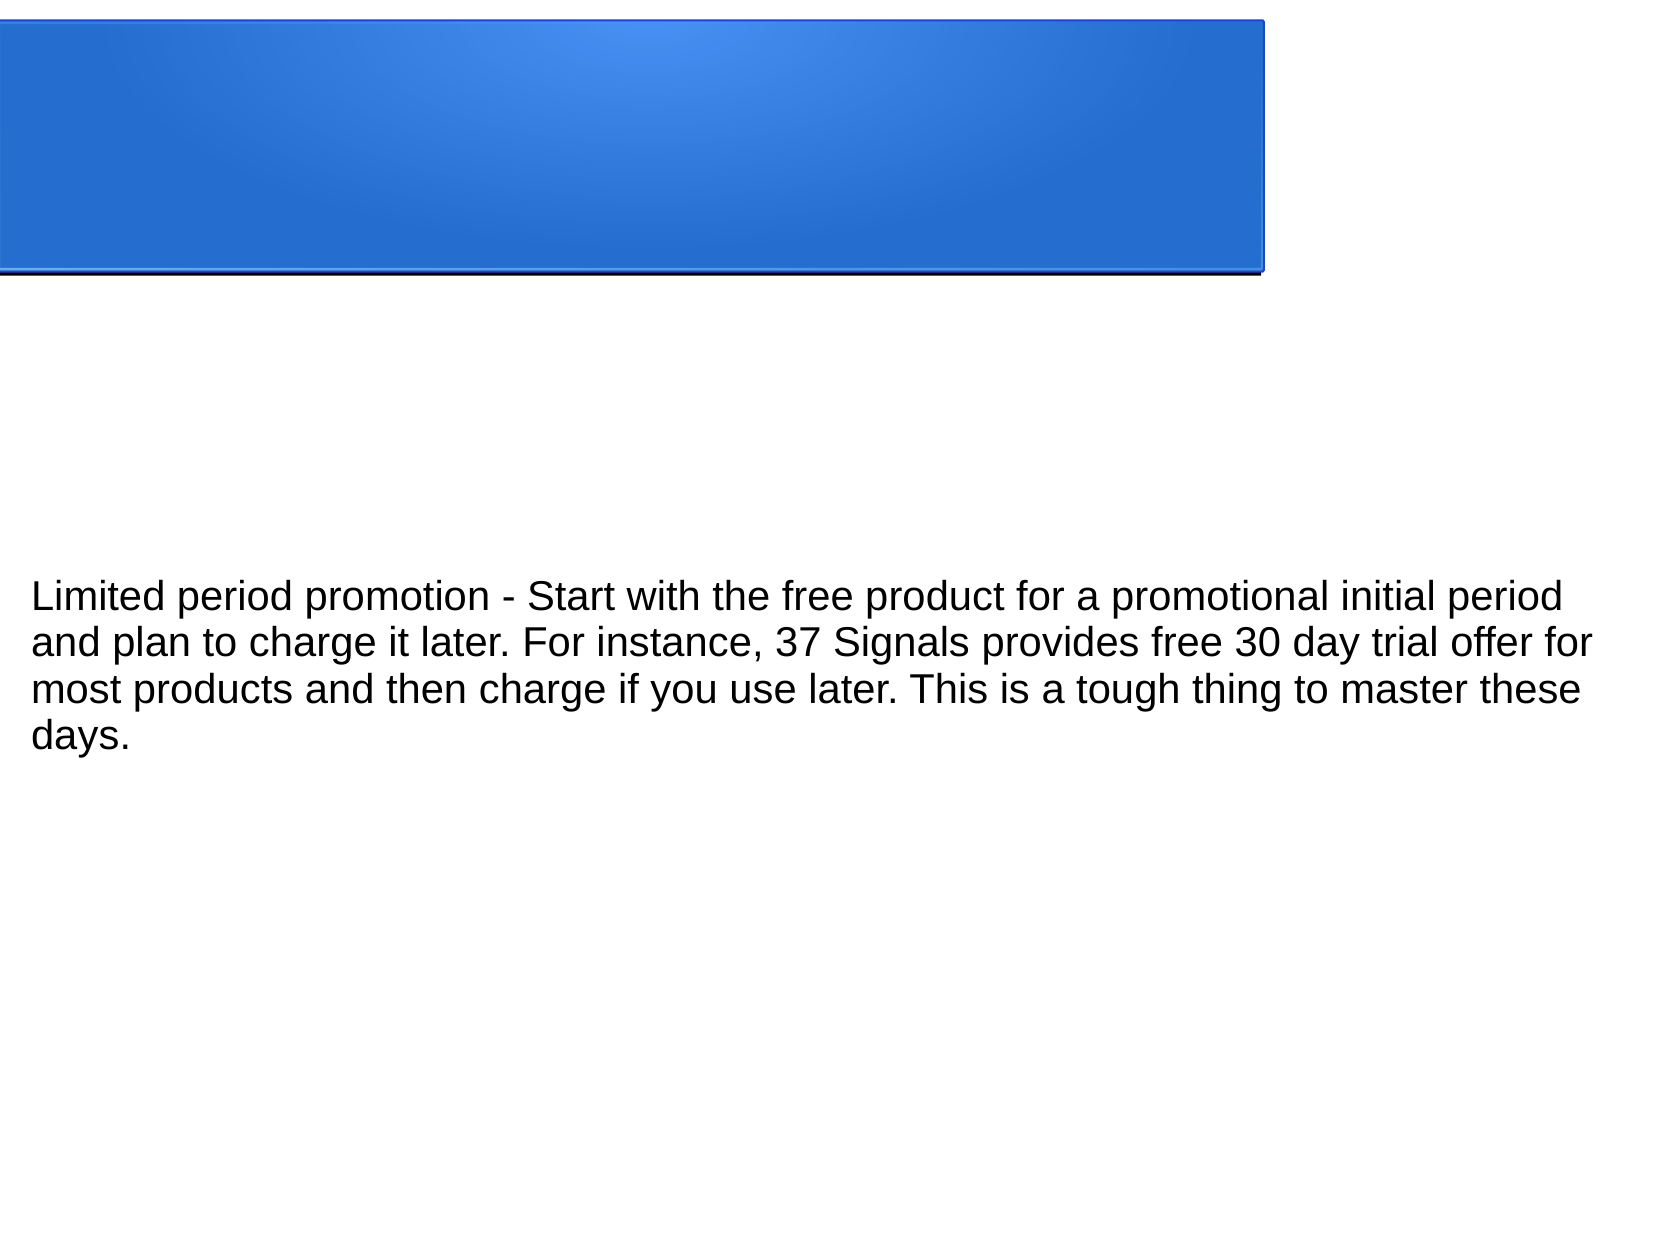

Limited period promotion - Start with the free product for a promotional initial period and plan to charge it later. For instance, 37 Signals provides free 30 day trial offer for most products and then charge if you use later. This is a tough thing to master these days.